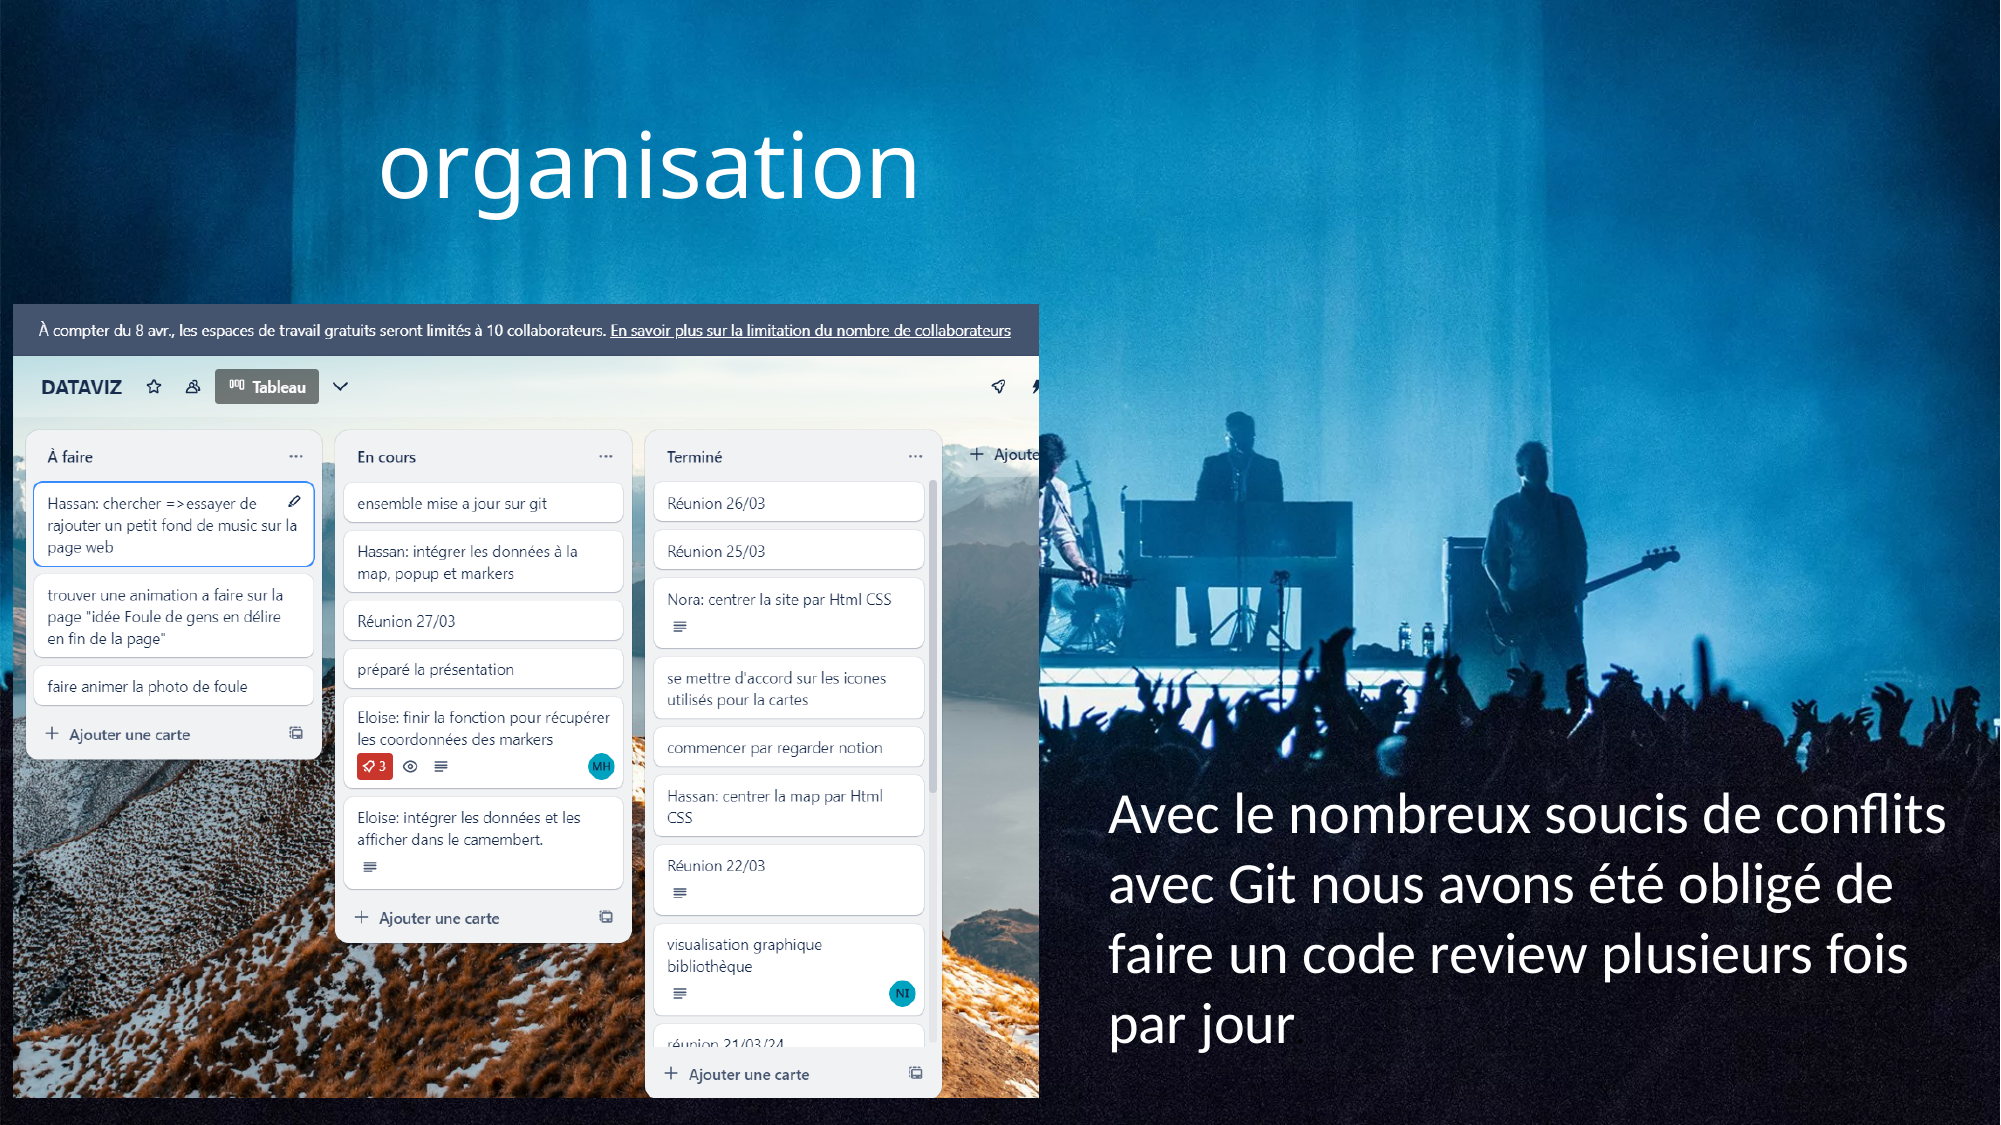

# organisation
Avec le nombreux soucis de conflits avec Git nous avons été obligé de faire un code review plusieurs fois par jour.